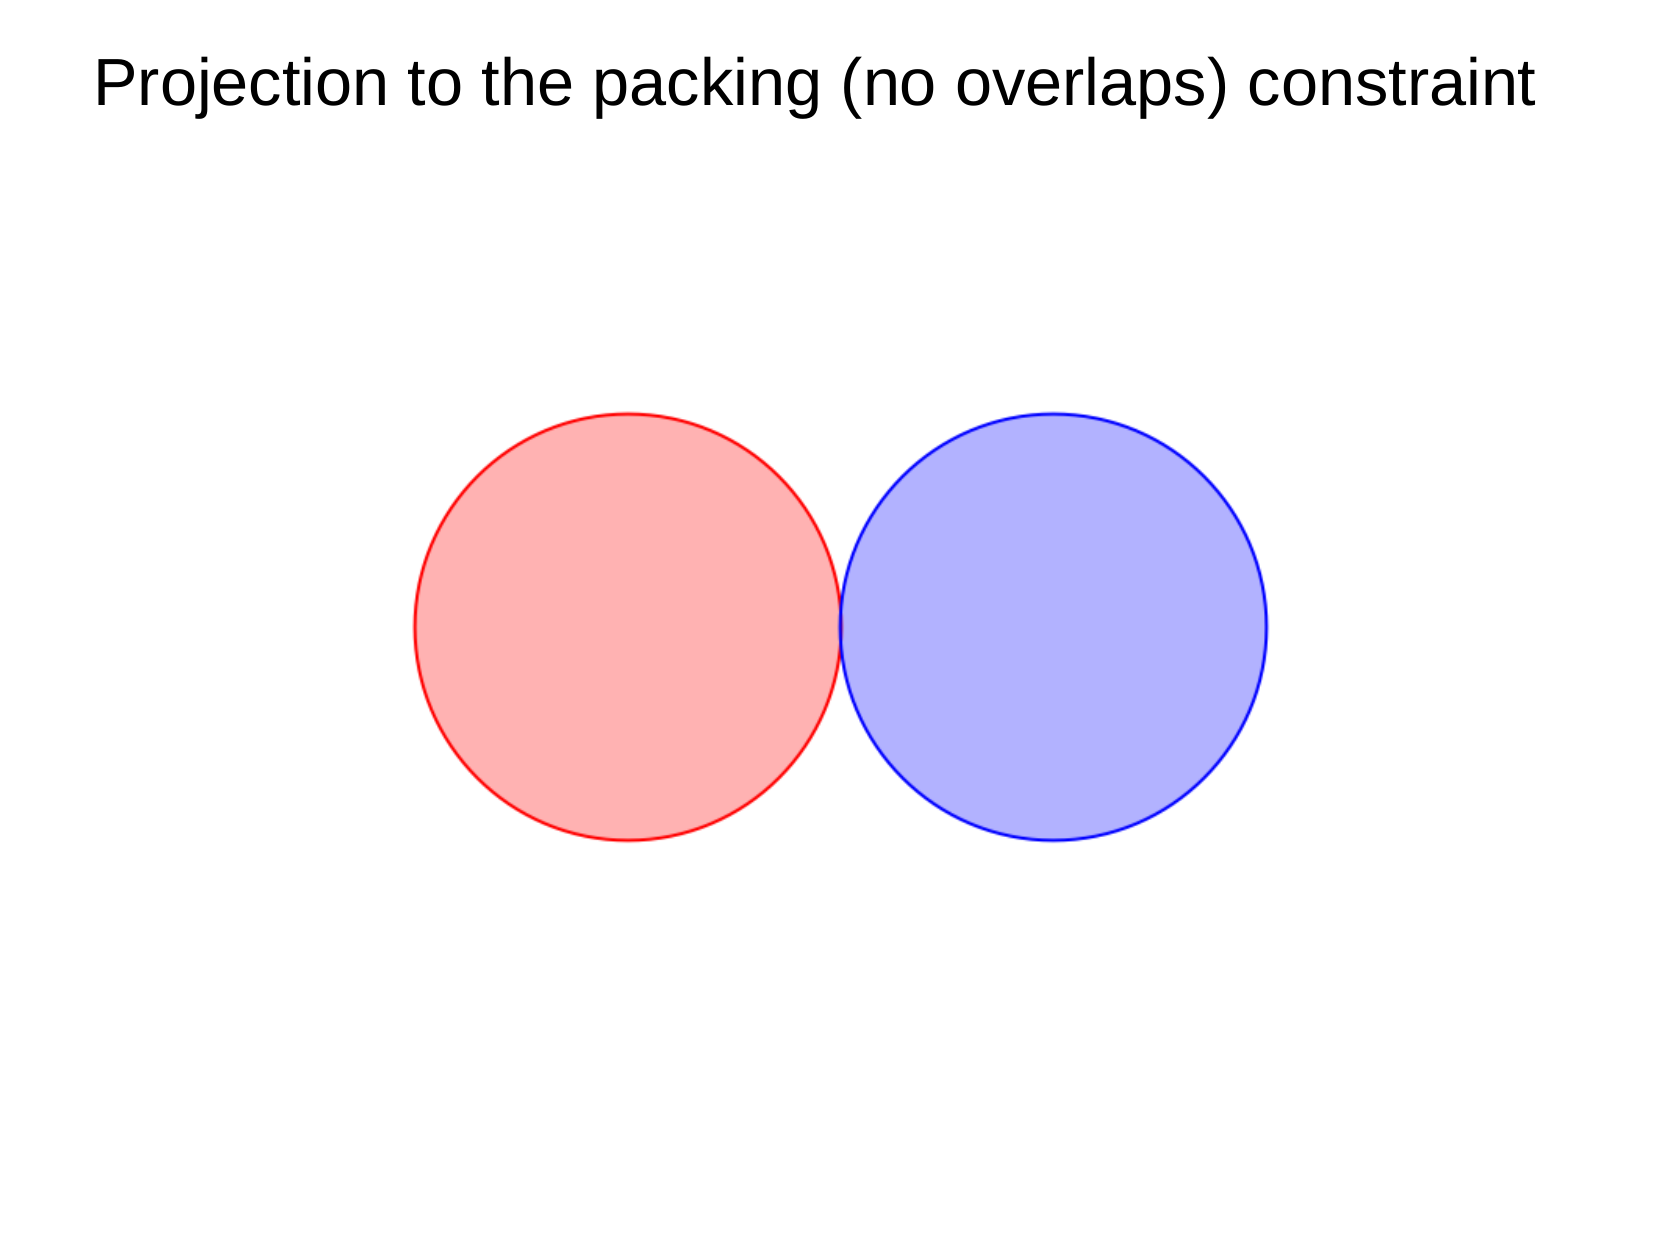

Projection to the packing (no overlaps) constraint